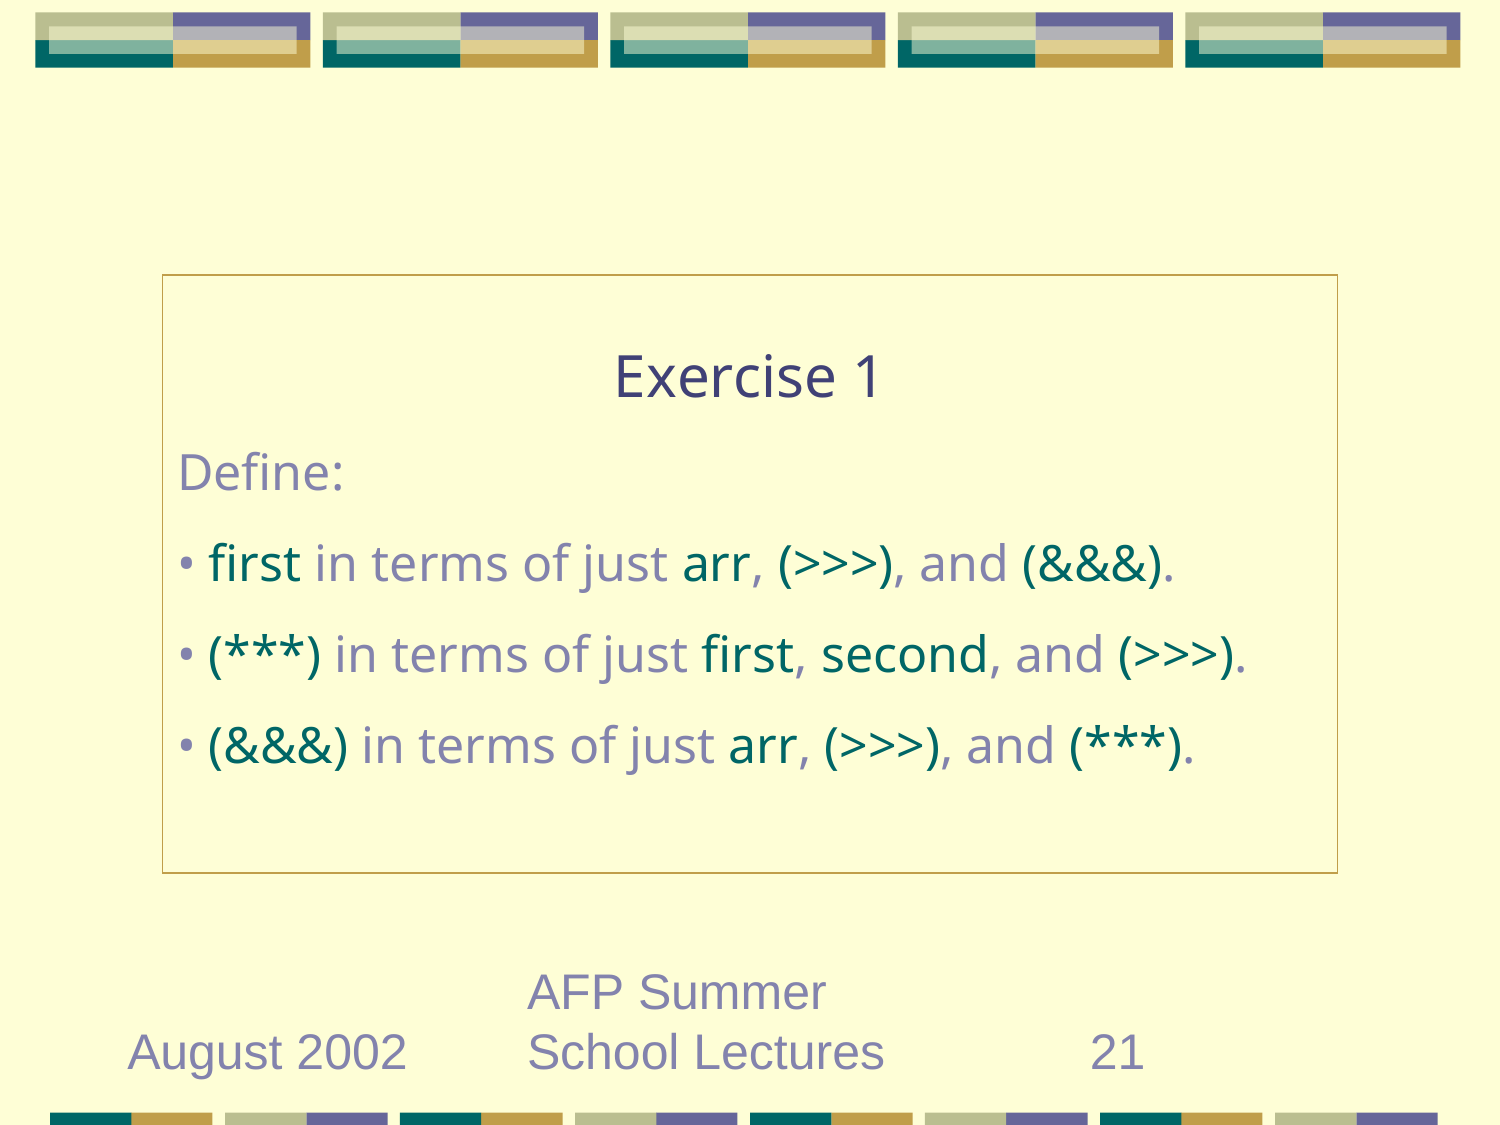

Exercise 1
Define:
 first in terms of just arr, (>>>), and (&&&).
 (***) in terms of just first, second, and (>>>).
 (&&&) in terms of just arr, (>>>), and (***).
August 2002
21